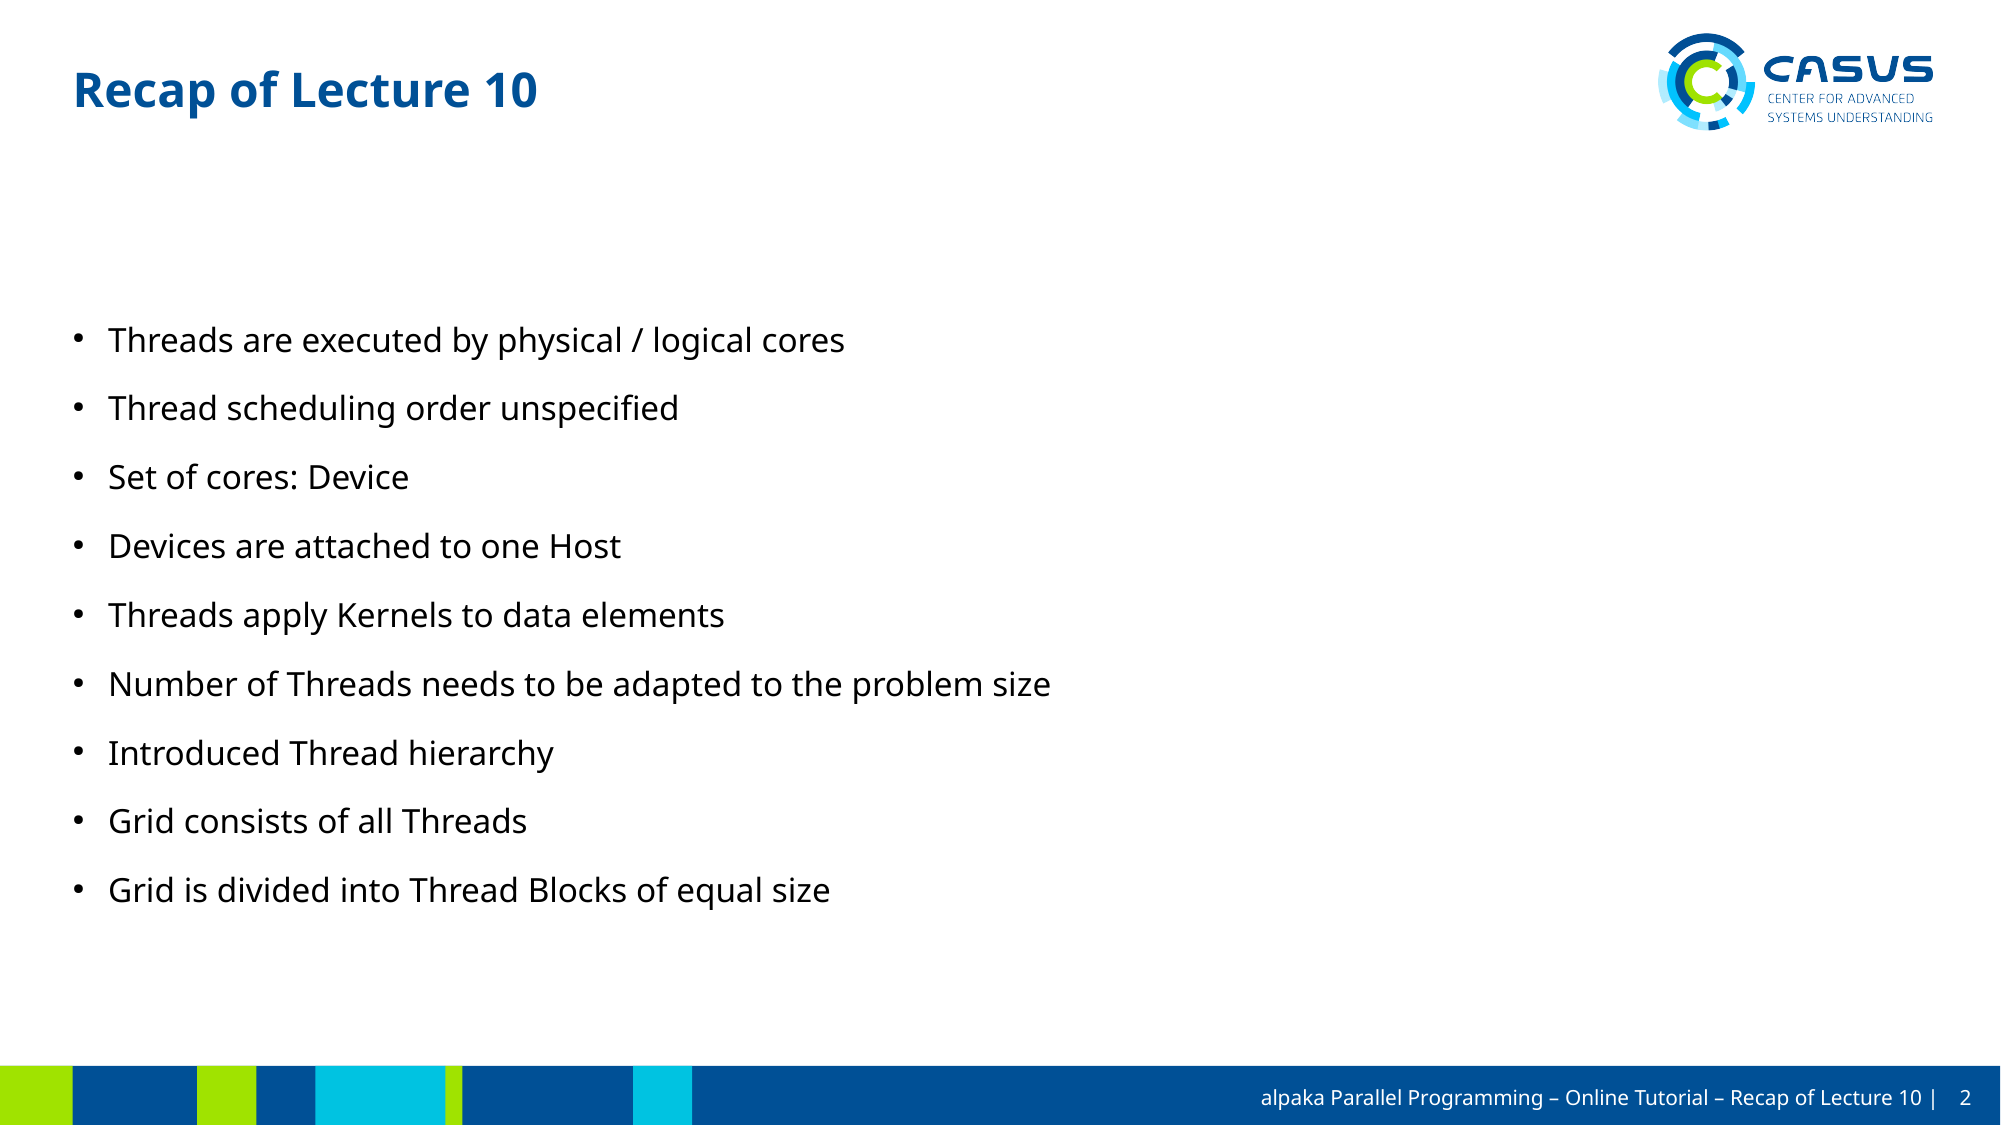

# Recap of Lecture 10
Threads are executed by physical / logical cores
Thread scheduling order unspecified
Set of cores: Device
Devices are attached to one Host
Threads apply Kernels to data elements
Number of Threads needs to be adapted to the problem size
Introduced Thread hierarchy
Grid consists of all Threads
Grid is divided into Thread Blocks of equal size
alpaka Parallel Programming – Online Tutorial – Recap of Lecture 10
2